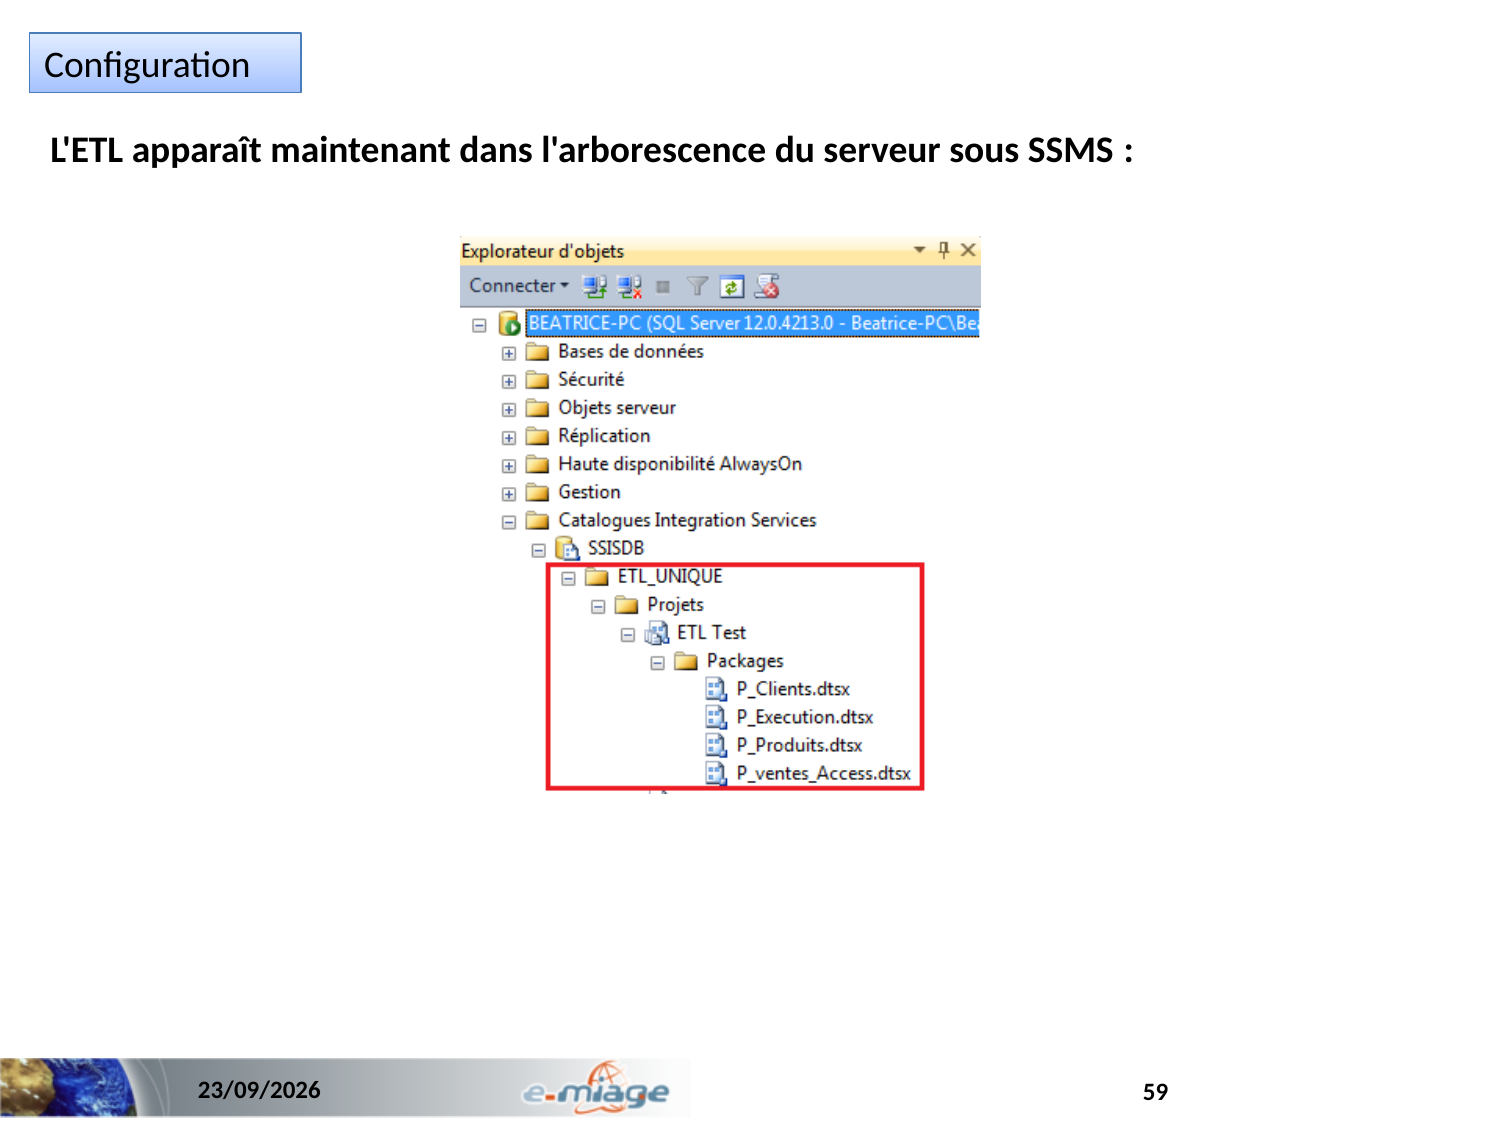

Configuration
L'ETL apparaît maintenant dans l'arborescence du serveur sous SSMS :